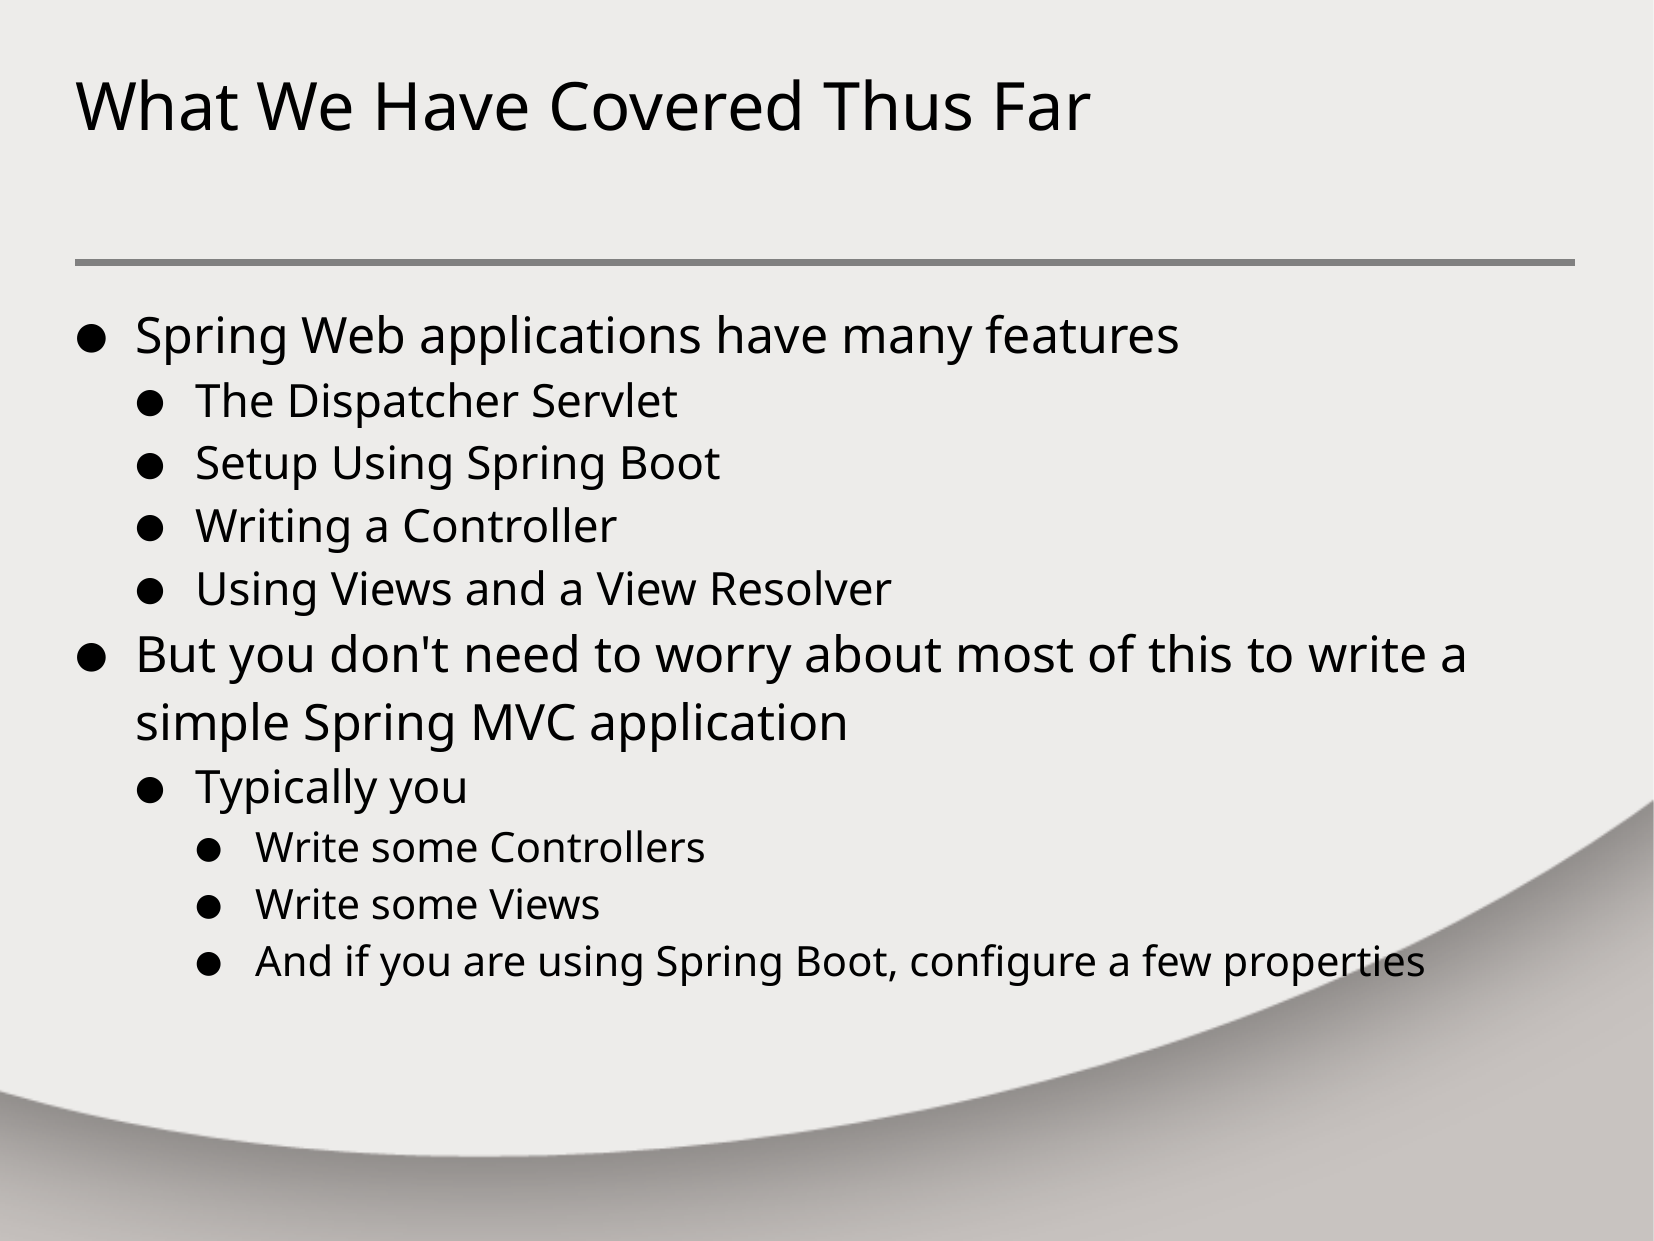

# What We Have Covered Thus Far
Spring Web applications have many features
The Dispatcher Servlet
Setup Using Spring Boot
Writing a Controller
Using Views and a View Resolver
But you don't need to worry about most of this to write a simple Spring MVC application
Typically you
Write some Controllers
Write some Views
And if you are using Spring Boot, configure a few properties